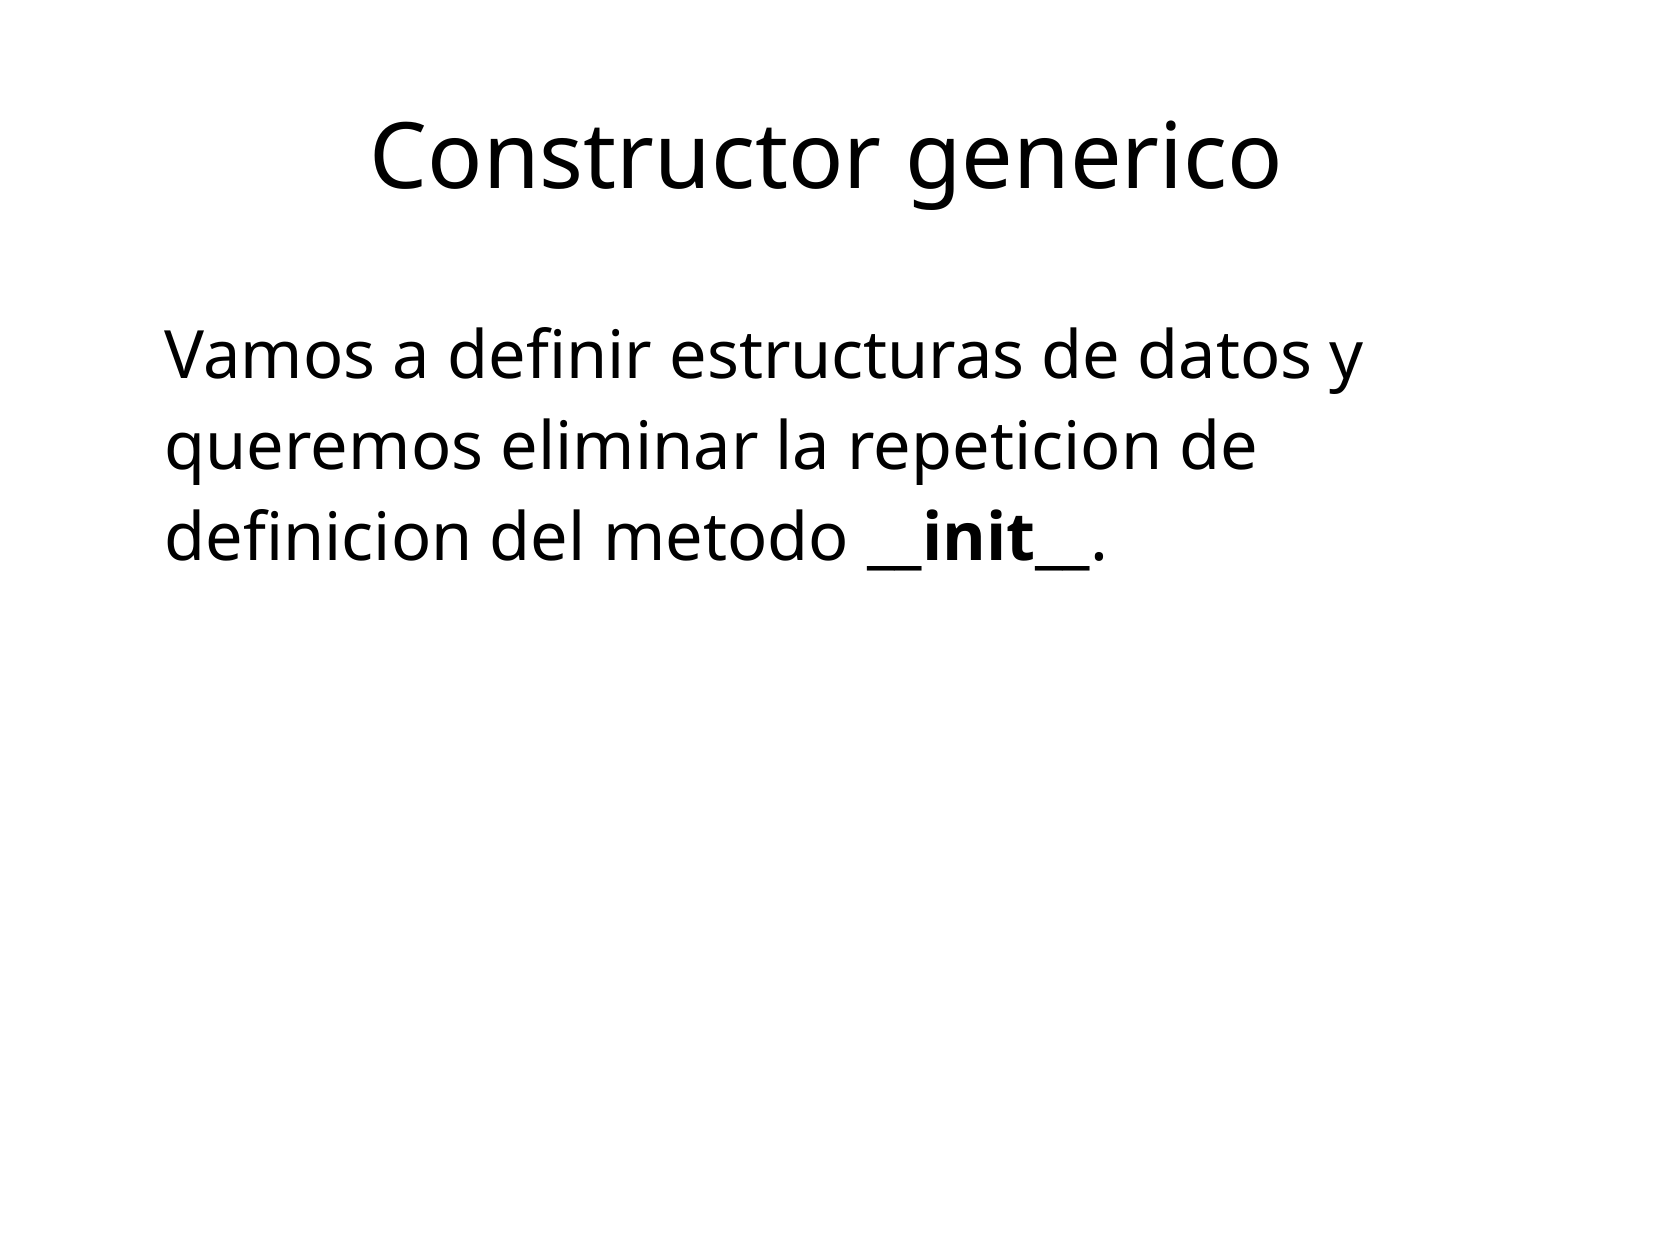

# Constructor generico
Vamos a definir estructuras de datos y queremos eliminar la repeticion de definicion del metodo __init__.